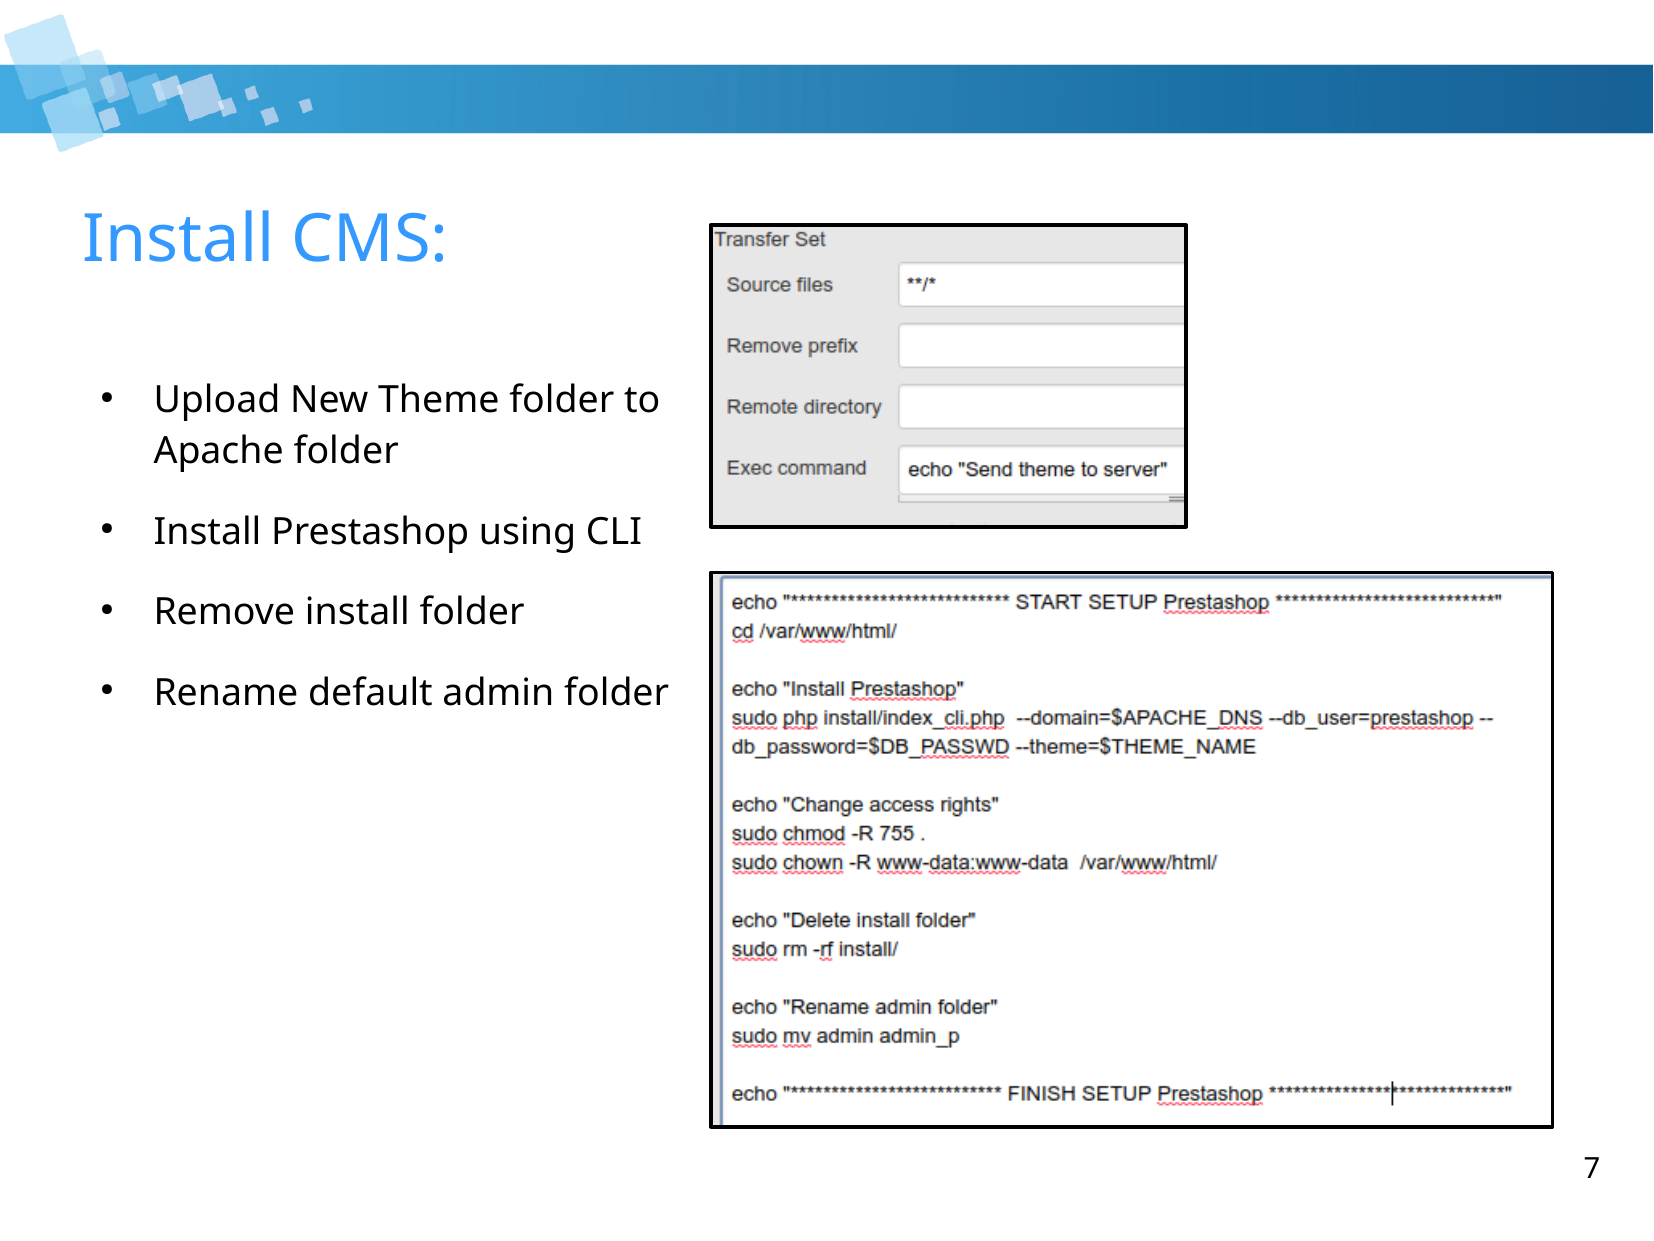

# Install CMS:
Upload New Theme folder to Apache folder
Install Prestashop using CLI
Remove install folder
Rename default admin folder
7